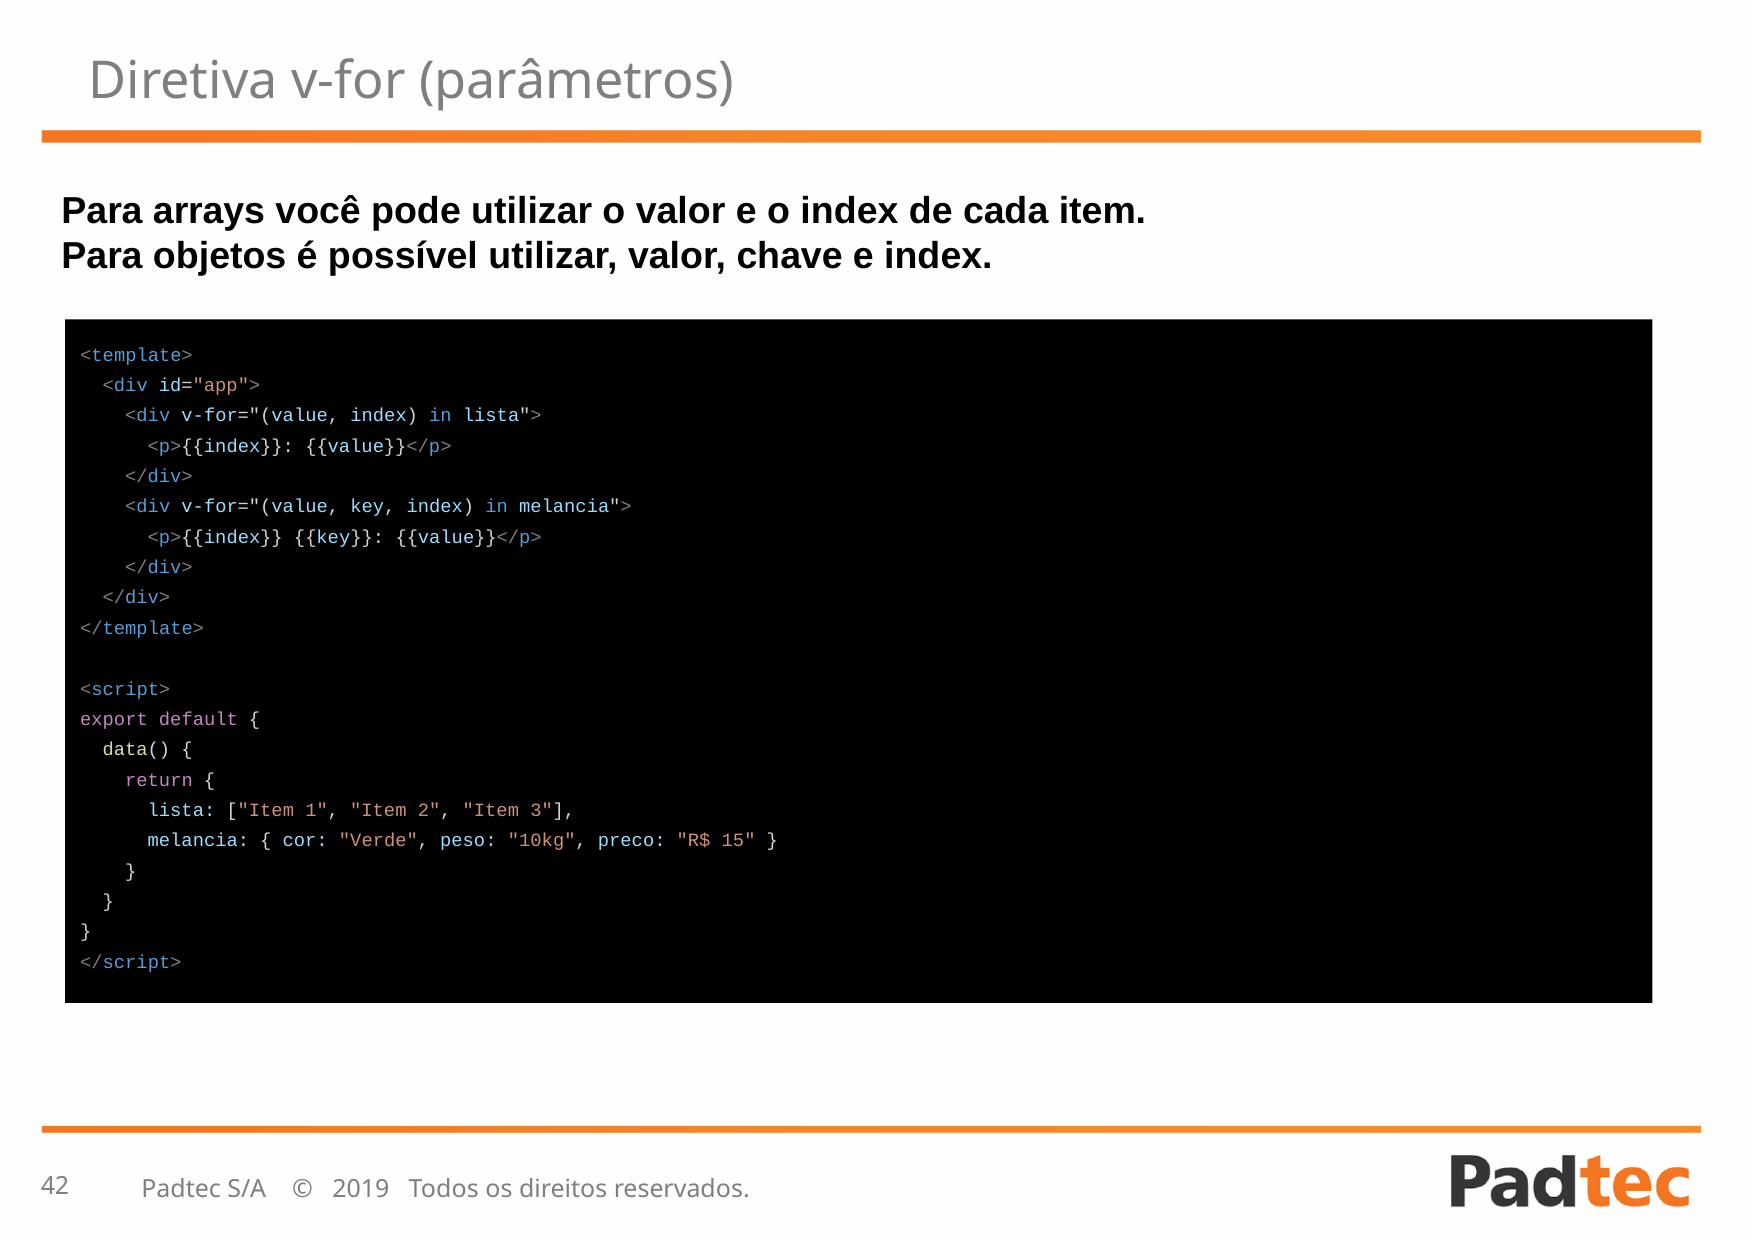

# Diretiva v-for (parâmetros)
Para arrays você pode utilizar o valor e o index de cada item.
Para objetos é possível utilizar, valor, chave e index.
<template>
 <div id="app">
 <div v-for="(value, index) in lista">
 <p>{{index}}: {{value}}</p>
 </div>
 <div v-for="(value, key, index) in melancia">
 <p>{{index}} {{key}}: {{value}}</p>
 </div>
 </div>
</template>
<script>
export default {
 data() {
 return {
 lista: ["Item 1", "Item 2", "Item 3"],
 melancia: { cor: "Verde", peso: "10kg", preco: "R$ 15" }
 }
 }
}
</script>